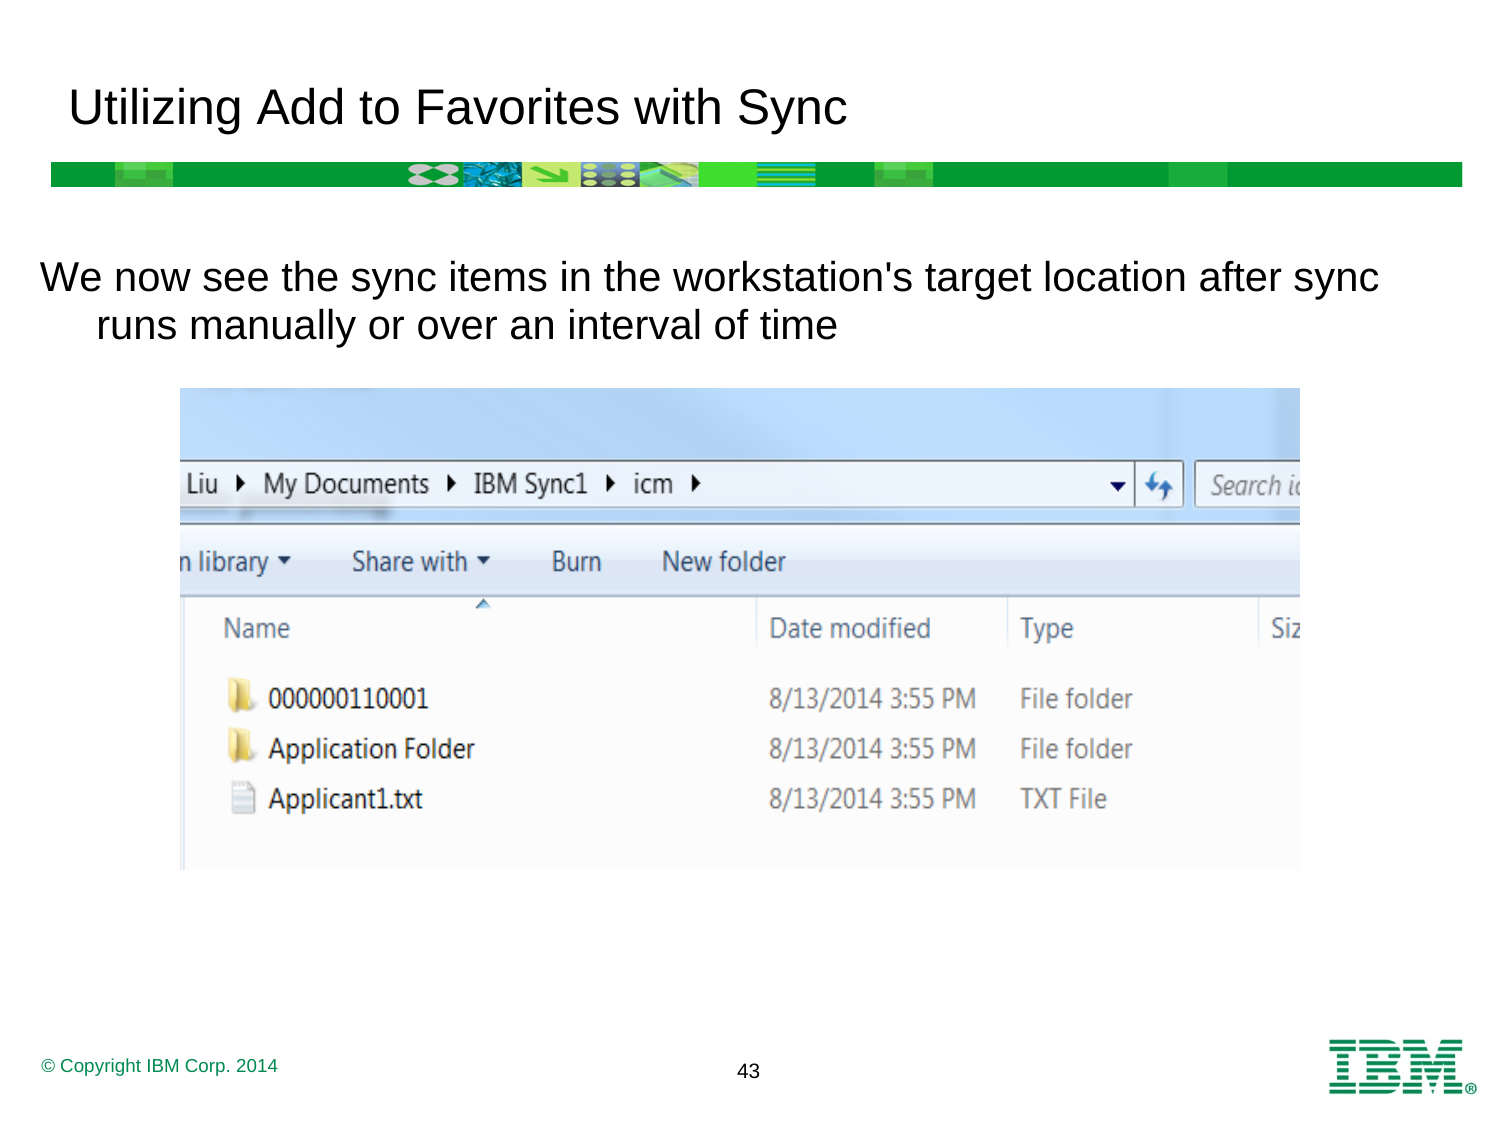

# Utilizing Add to Favorites with Sync
We now see the sync items in the workstation's target location after sync runs manually or over an interval of time
43